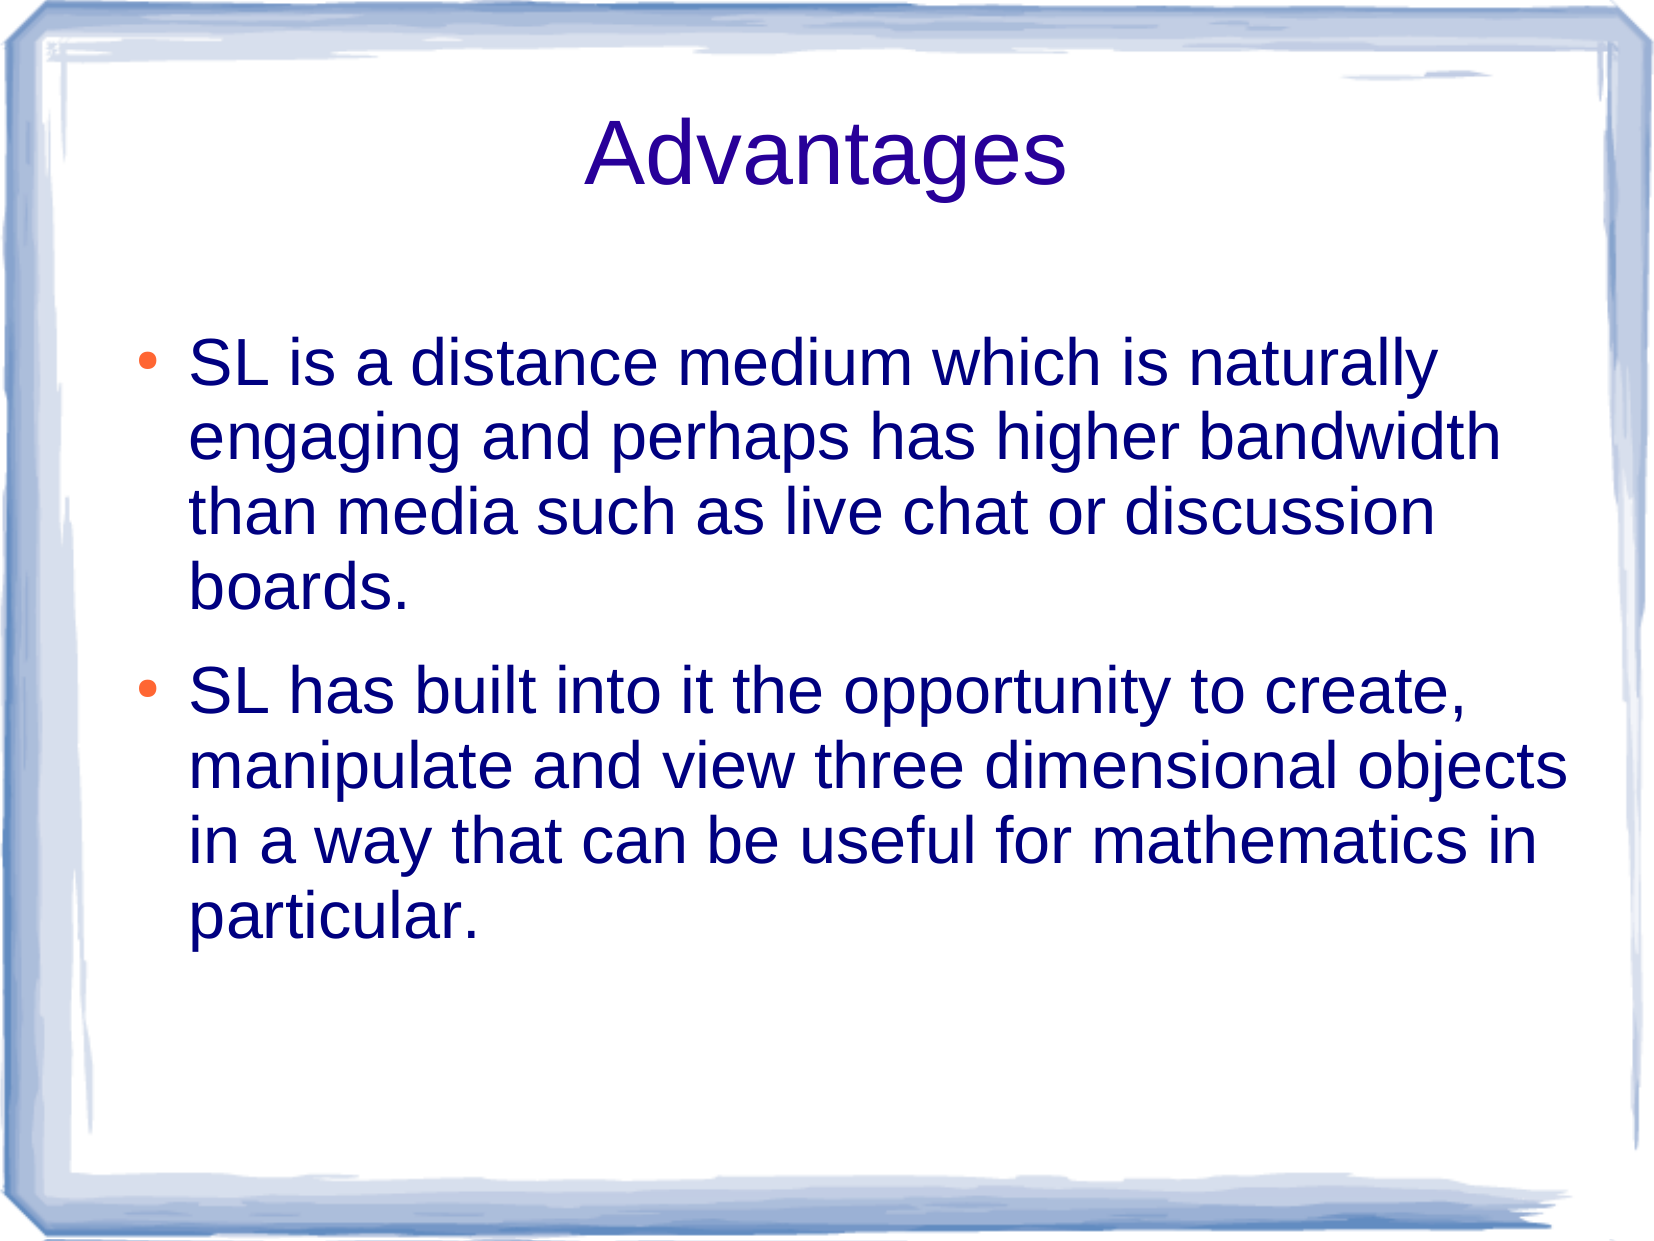

# Advantages
SL is a distance medium which is naturally engaging and perhaps has higher bandwidth than media such as live chat or discussion boards.
SL has built into it the opportunity to create, manipulate and view three dimensional objects in a way that can be useful for mathematics in particular.